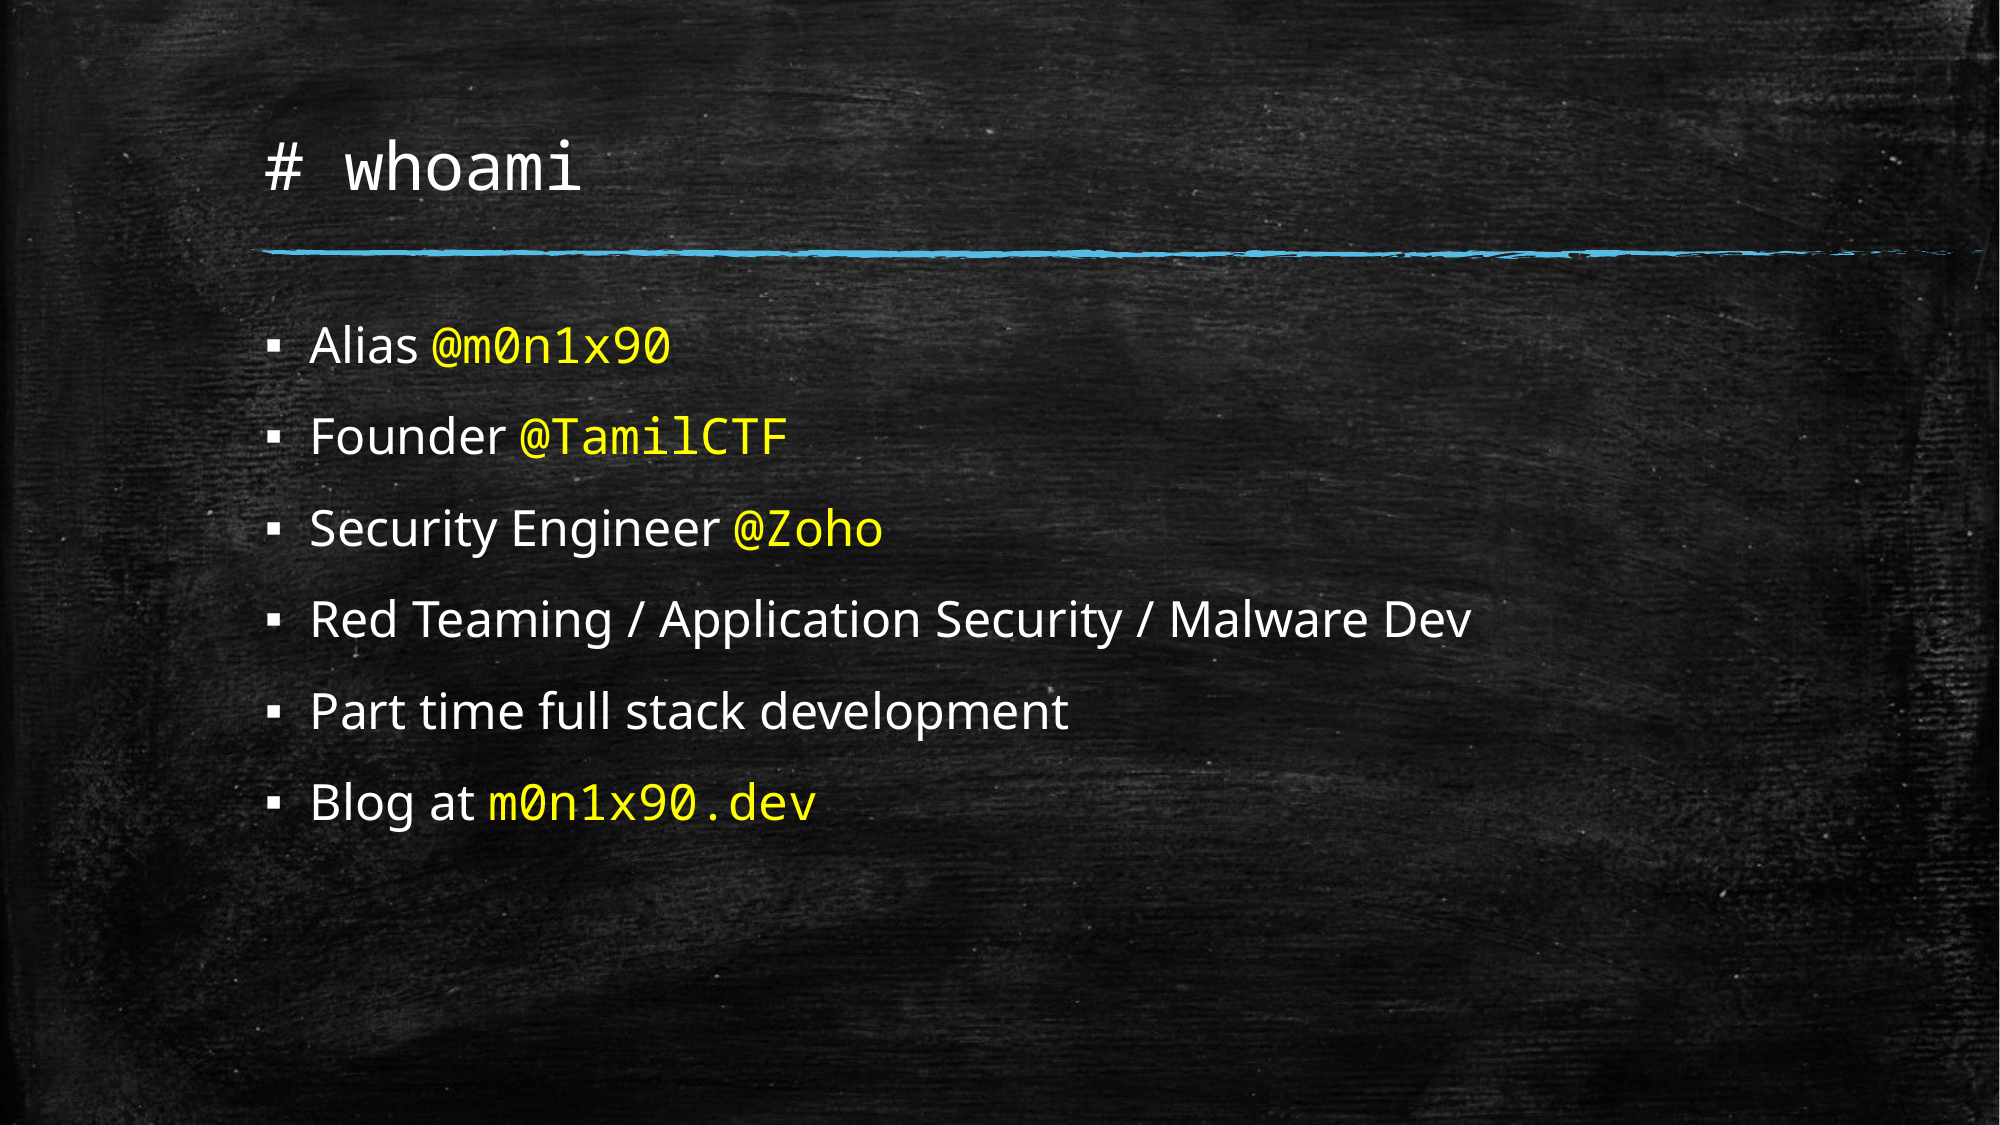

# # whoami
Alias @m0n1x90
Founder @TamilCTF
Security Engineer @Zoho
Red Teaming / Application Security / Malware Dev
Part time full stack development
Blog at m0n1x90.dev